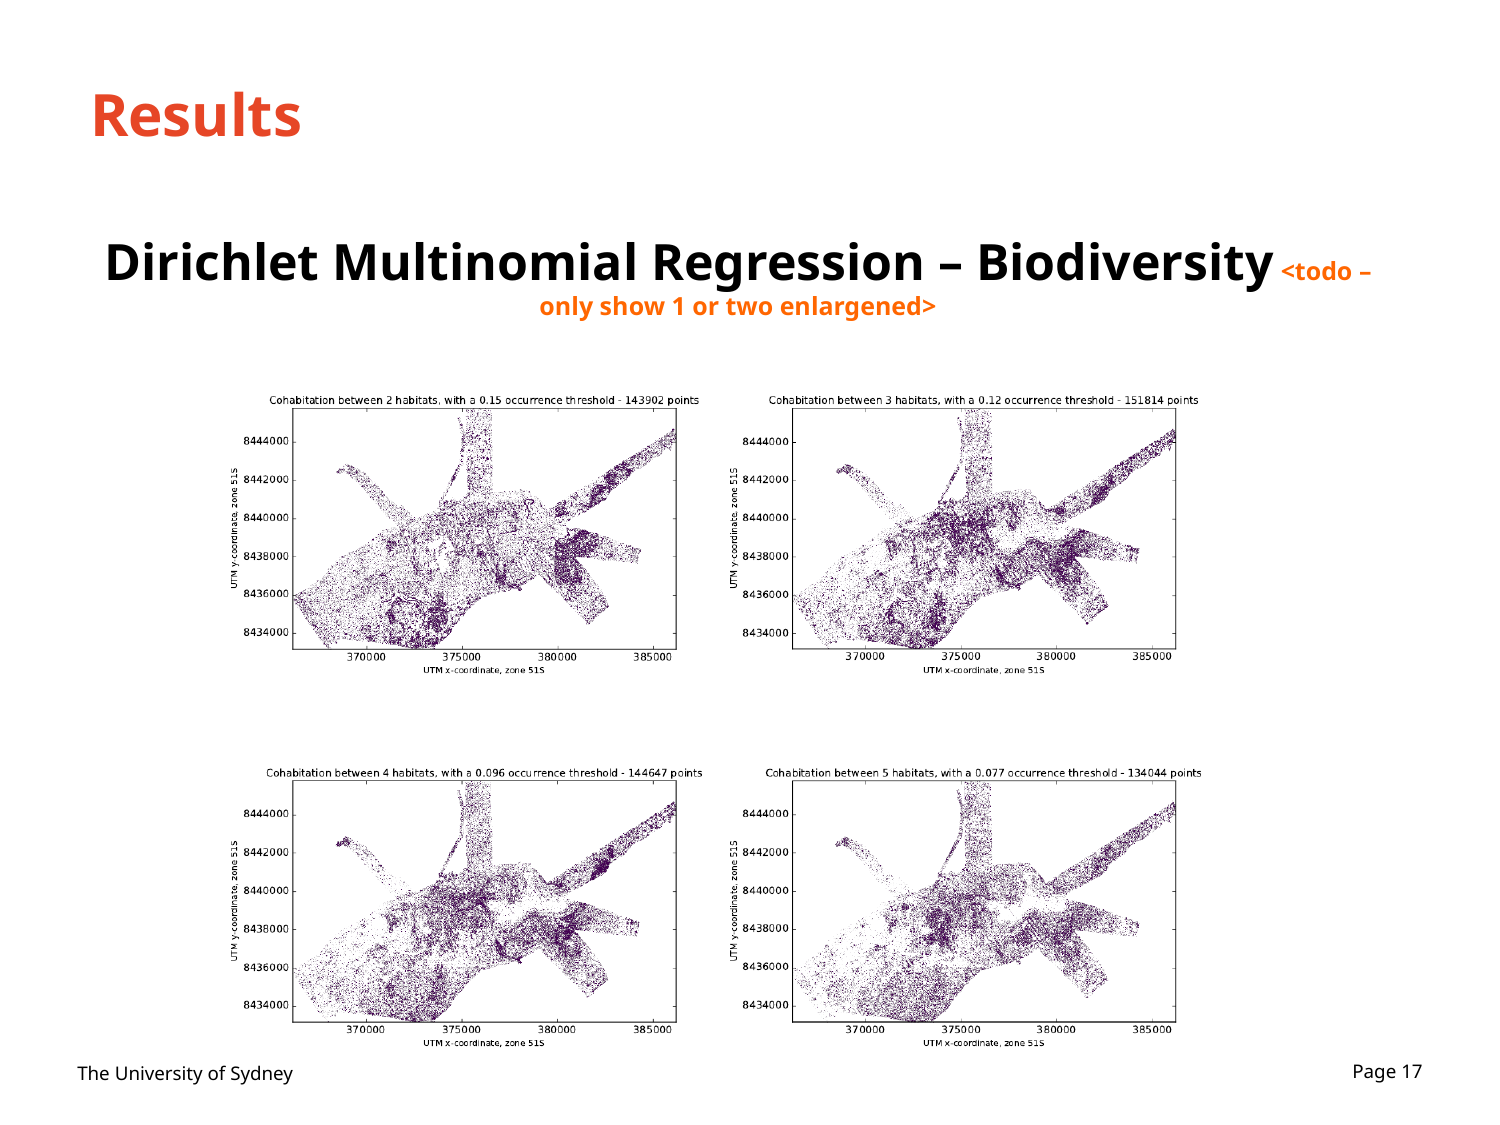

# Results
Dirichlet Multinomial Regression – Biodiversity <todo – only show 1 or two enlargened>